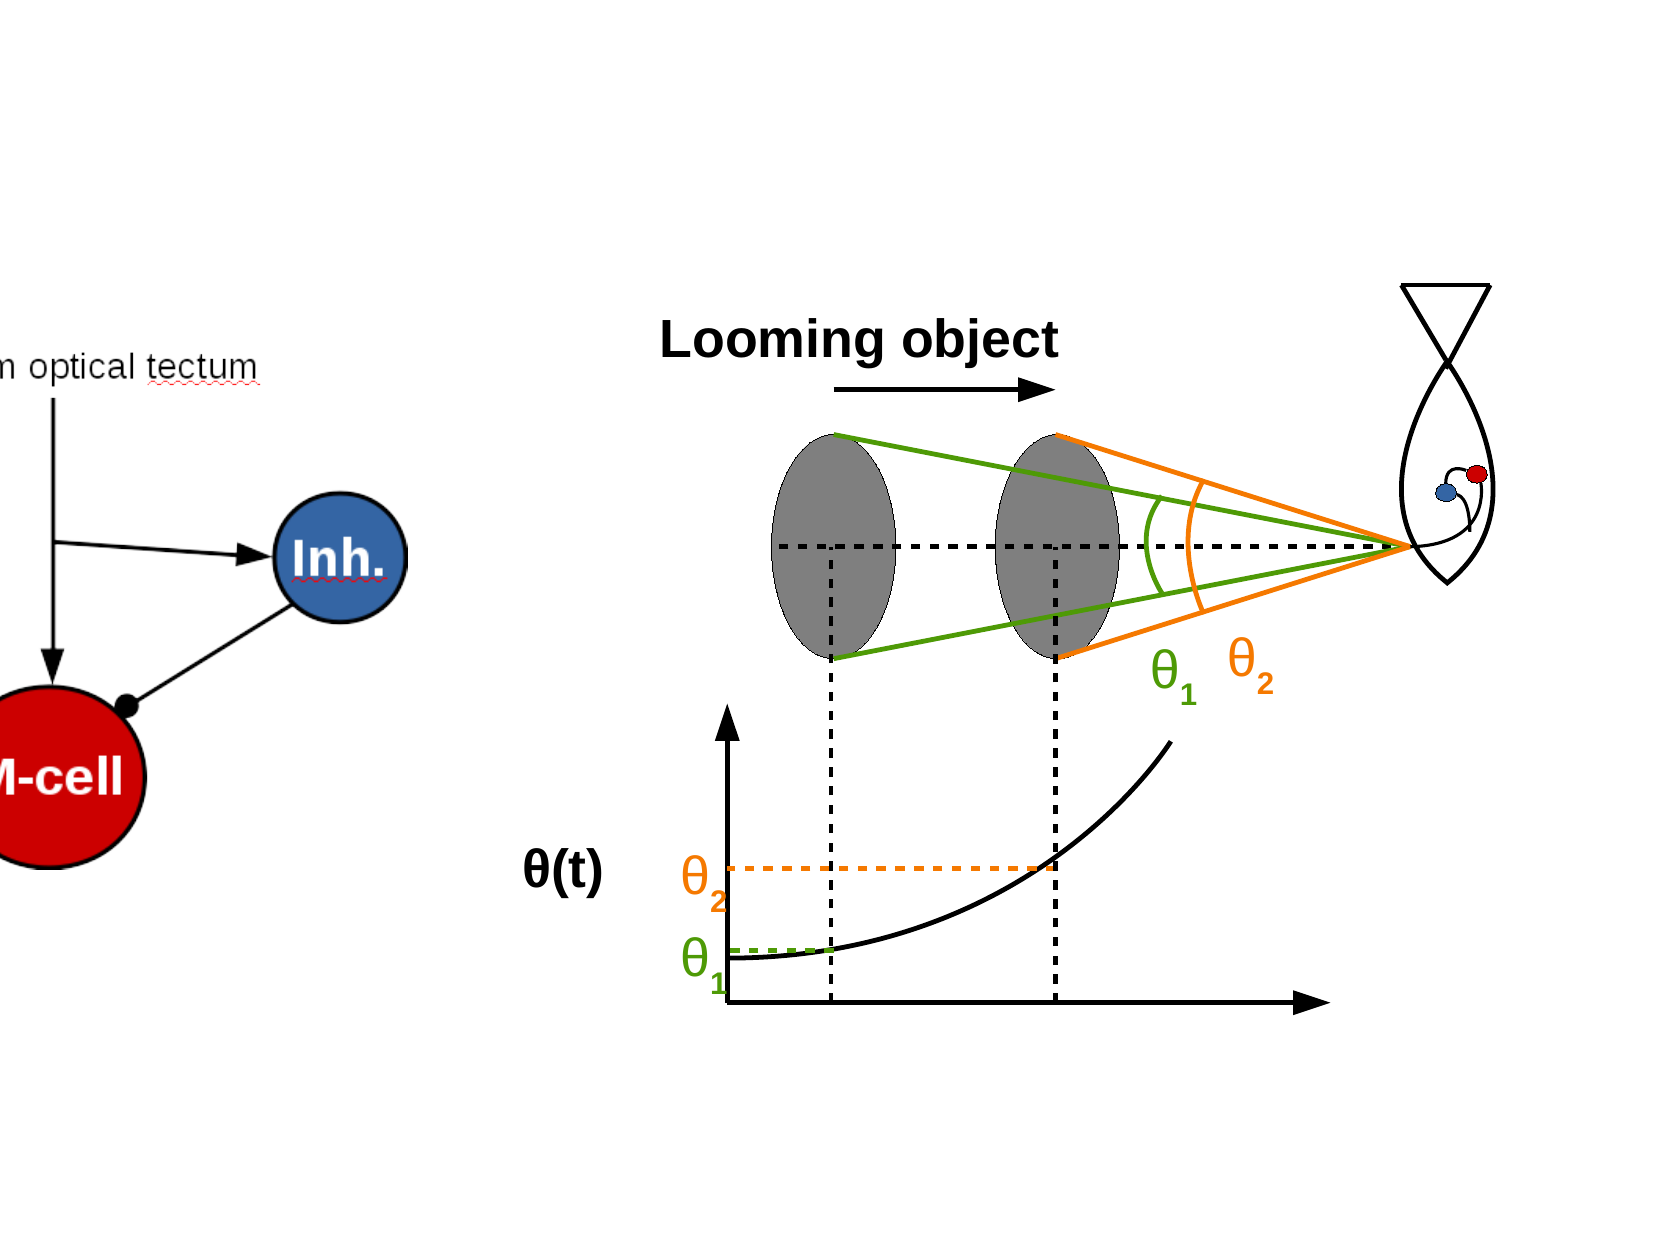

#
Looming object
θ2
θ1
θ(t)
θ2
θ1